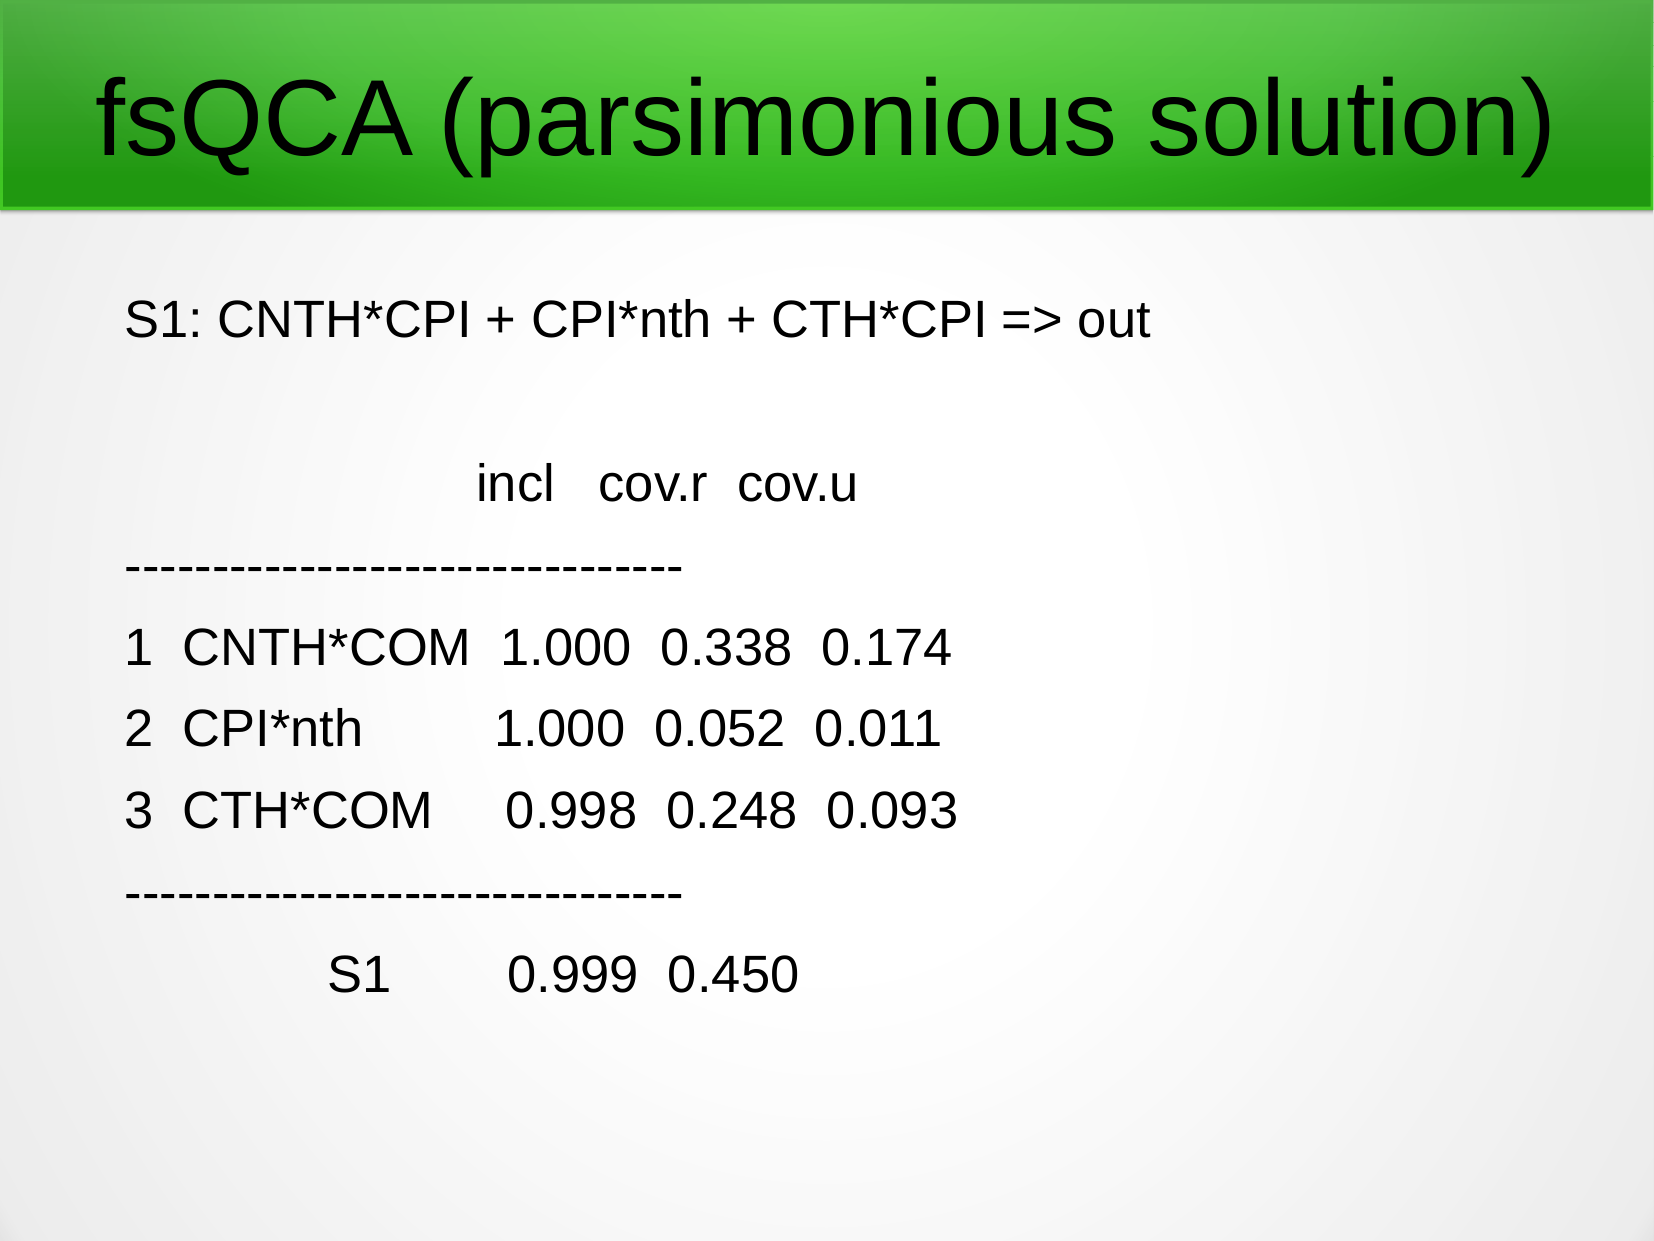

# fsQCA (parsimonious solution)
S1: CNTH*CPI + CPI*nth + CTH*CPI => out
 							 incl cov.r cov.u
--------------------------------
1 CNTH*COM 1.000 0.338 0.174
2 CPI*nth 1.000 0.052 0.011
3 CTH*COM 0.998 0.248 0.093
--------------------------------
 S1 0.999 0.450